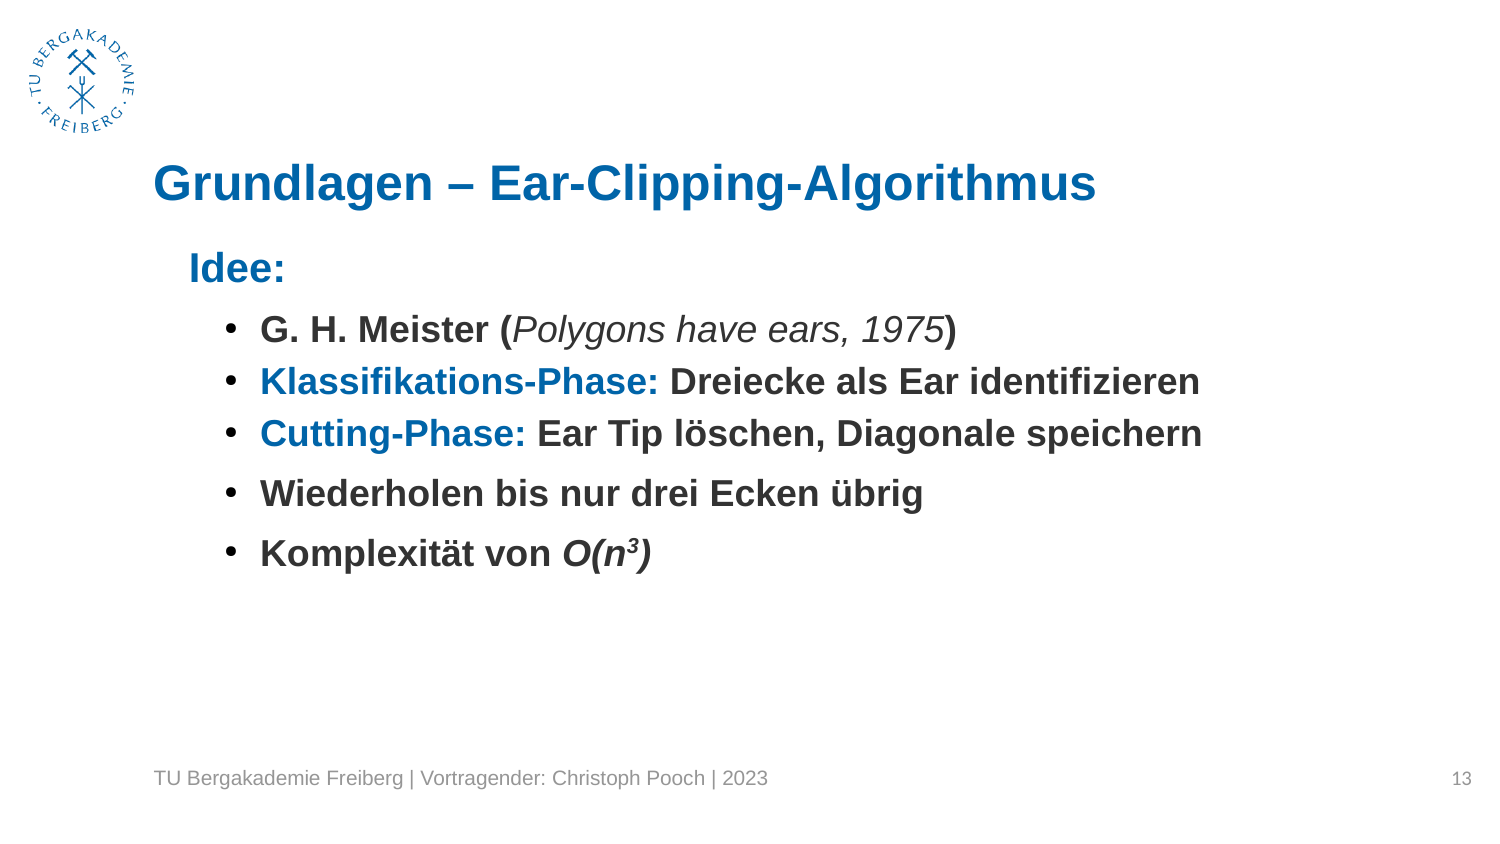

# Grundlagen – Ear-Clipping-Algorithmus
Idee:
G. H. Meister (Polygons have ears, 1975)
Klassifikations-Phase: Dreiecke als Ear identifizieren
Cutting-Phase: Ear Tip löschen, Diagonale speichern
Wiederholen bis nur drei Ecken übrig
Komplexität von O(n3)
TU Bergakademie Freiberg | Vortragender: Christoph Pooch | 2023